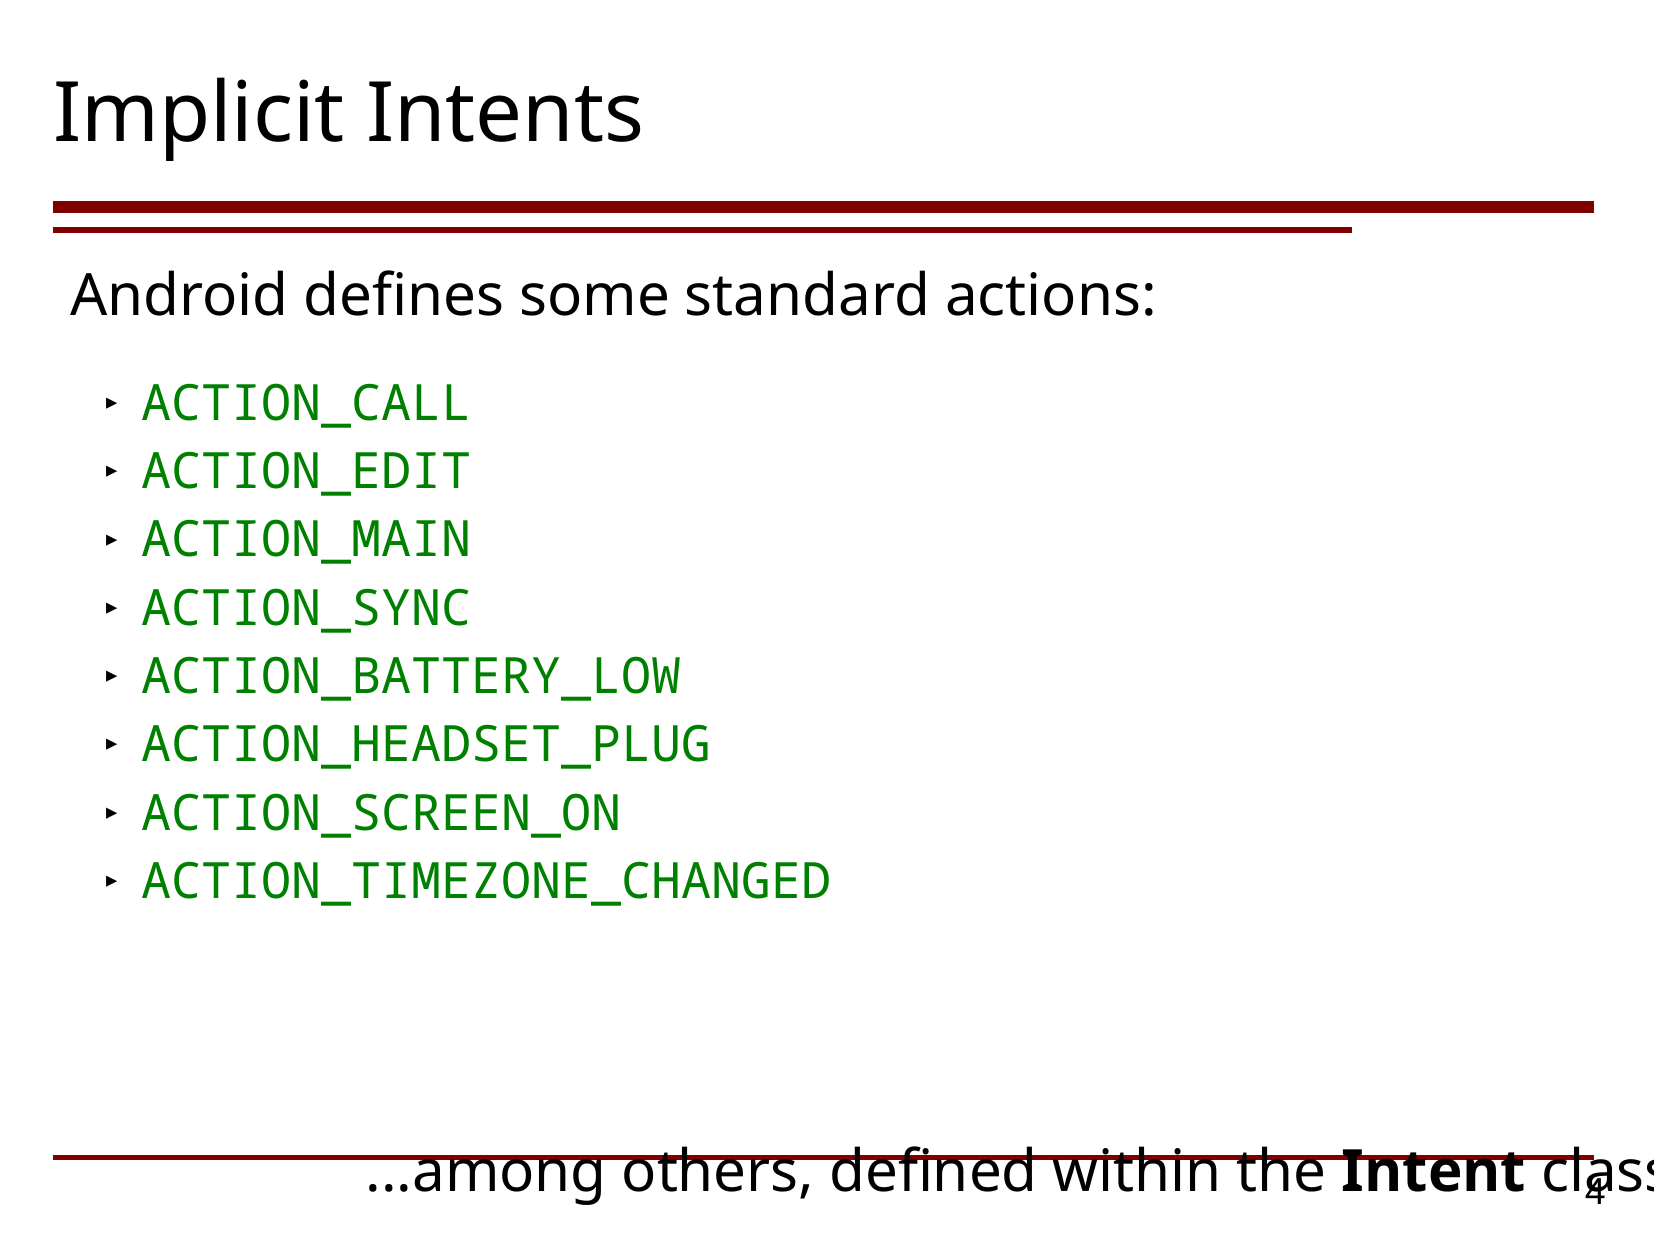

# Implicit Intents
Android defines some standard actions:
ACTION_CALL
ACTION_EDIT
ACTION_MAIN
ACTION_SYNC
ACTION_BATTERY_LOW
ACTION_HEADSET_PLUG
ACTION_SCREEN_ON
ACTION_TIMEZONE_CHANGED
				...among others, defined within the Intent class!